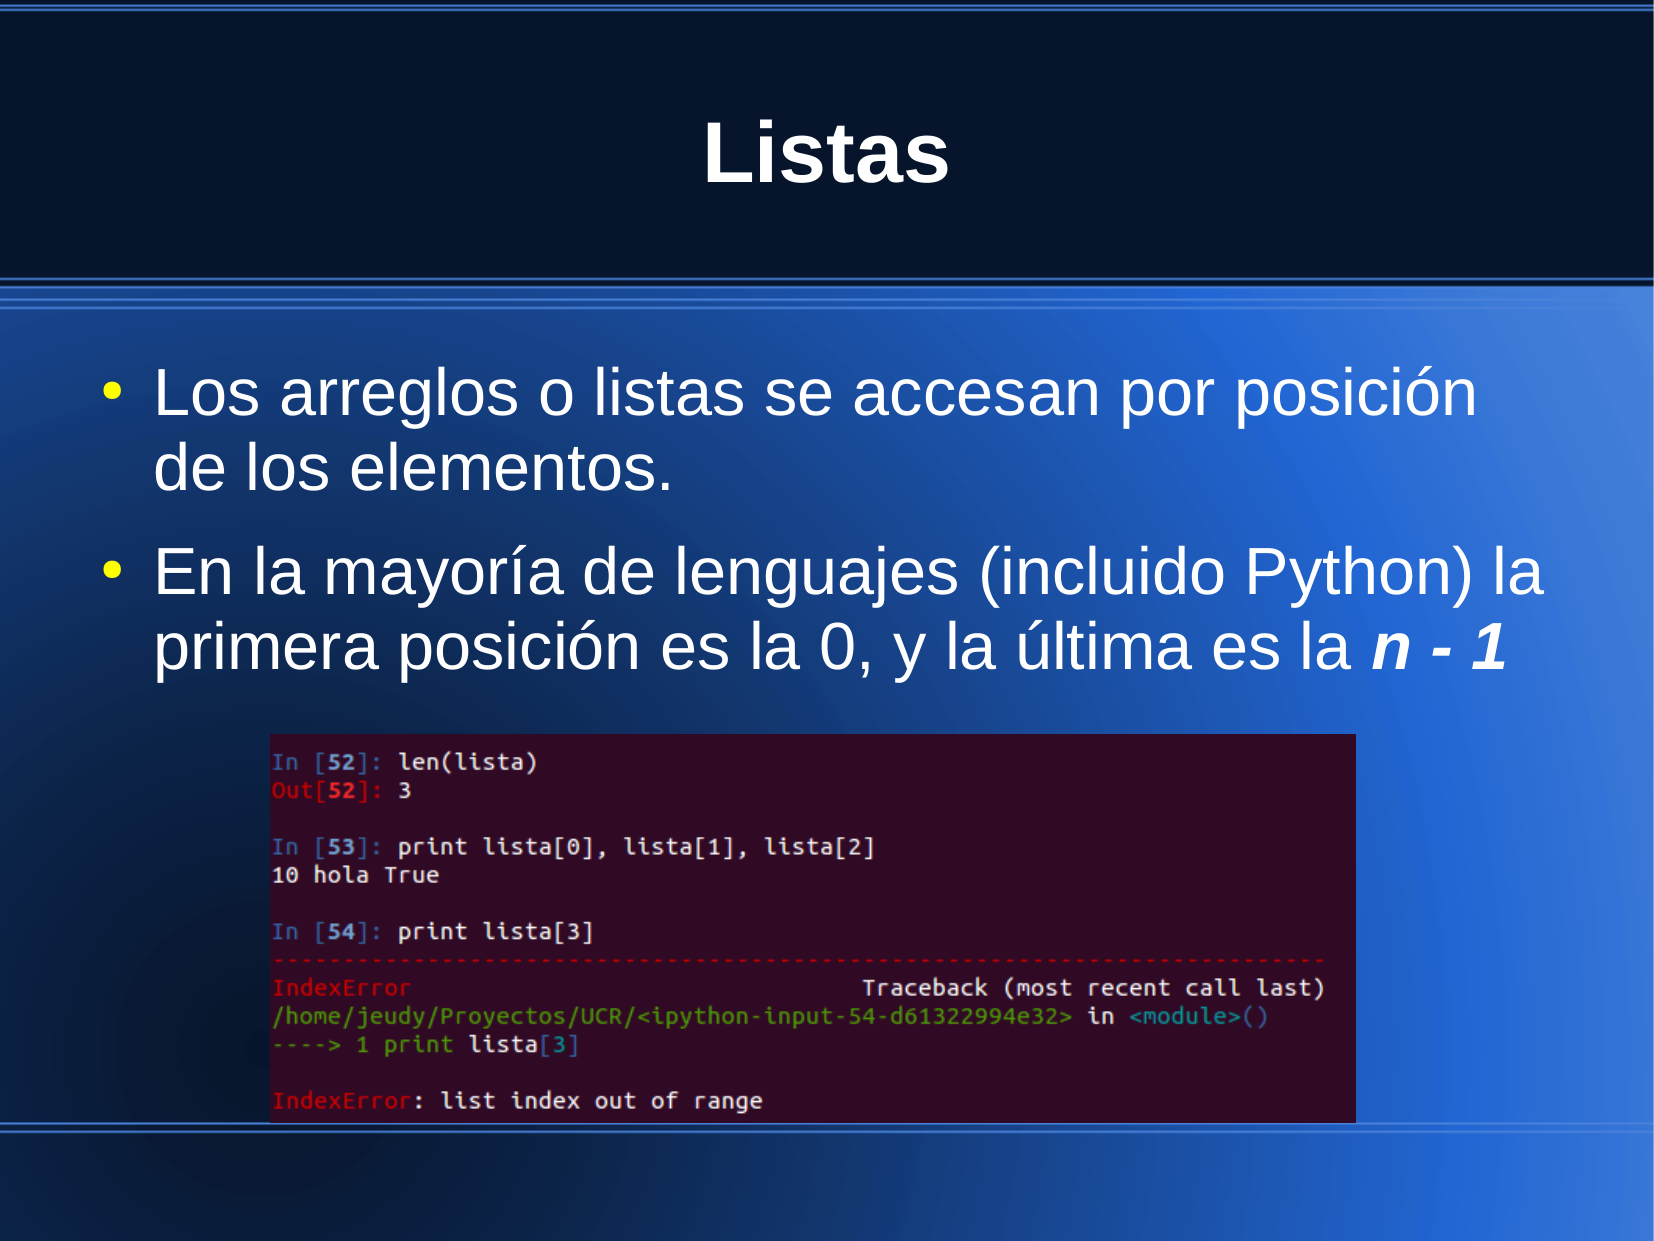

# Listas
Los arreglos o listas se accesan por posición de los elementos.
En la mayoría de lenguajes (incluido Python) la primera posición es la 0, y la última es la n - 1